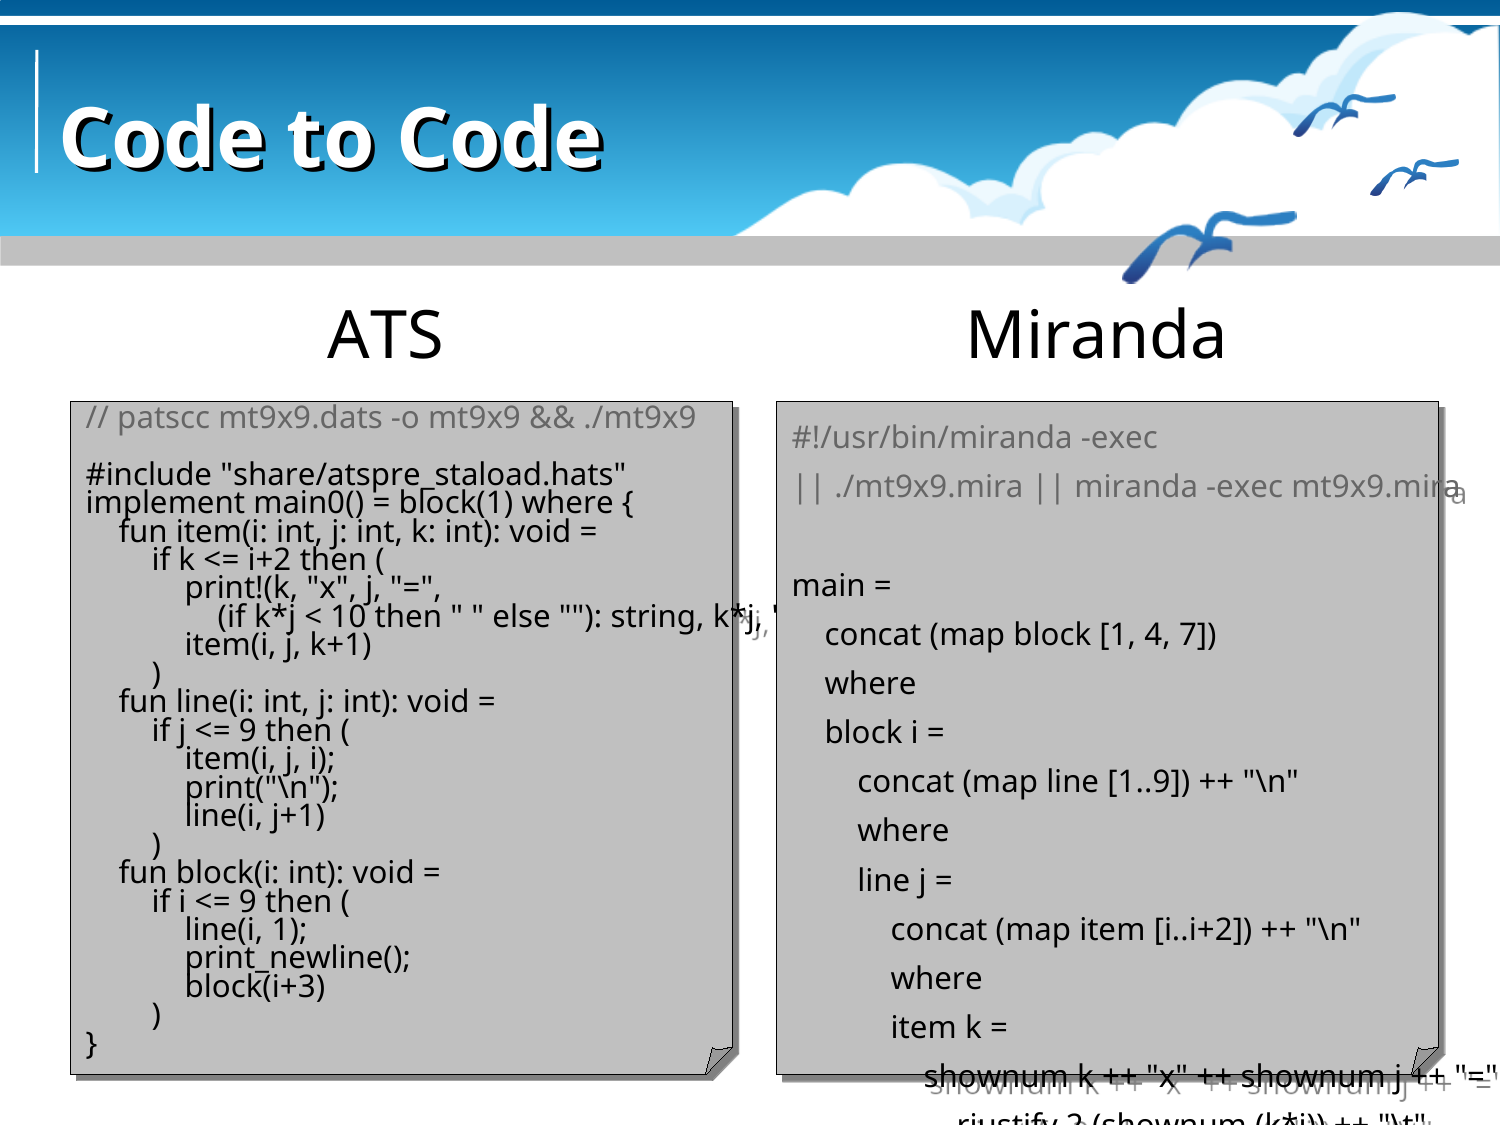

# Code to Code
Miranda
ATS
// patscc mt9x9.dats -o mt9x9 && ./mt9x9
#include "share/atspre_staload.hats"
implement main0() = block(1) where {
 fun item(i: int, j: int, k: int): void =
 if k <= i+2 then (
 print!(k, "x", j, "=",
 (if k*j < 10 then " " else ""): string, k*j, "\t");
 item(i, j, k+1)
 )
 fun line(i: int, j: int): void =
 if j <= 9 then (
 item(i, j, i);
 print("\n");
 line(i, j+1)
 )
 fun block(i: int): void =
 if i <= 9 then (
 line(i, 1);
 print_newline();
 block(i+3)
 )
}
#!/usr/bin/miranda -exec
|| ./mt9x9.mira || miranda -exec mt9x9.mira
main =
 concat (map block [1, 4, 7])
 where
 block i =
 concat (map line [1..9]) ++ "\n"
 where
 line j =
 concat (map item [i..i+2]) ++ "\n"
 where
 item k =
 shownum k ++ "x" ++ shownum j ++ "=" ++
 rjustify 2 (shownum (k*j)) ++ "\t"